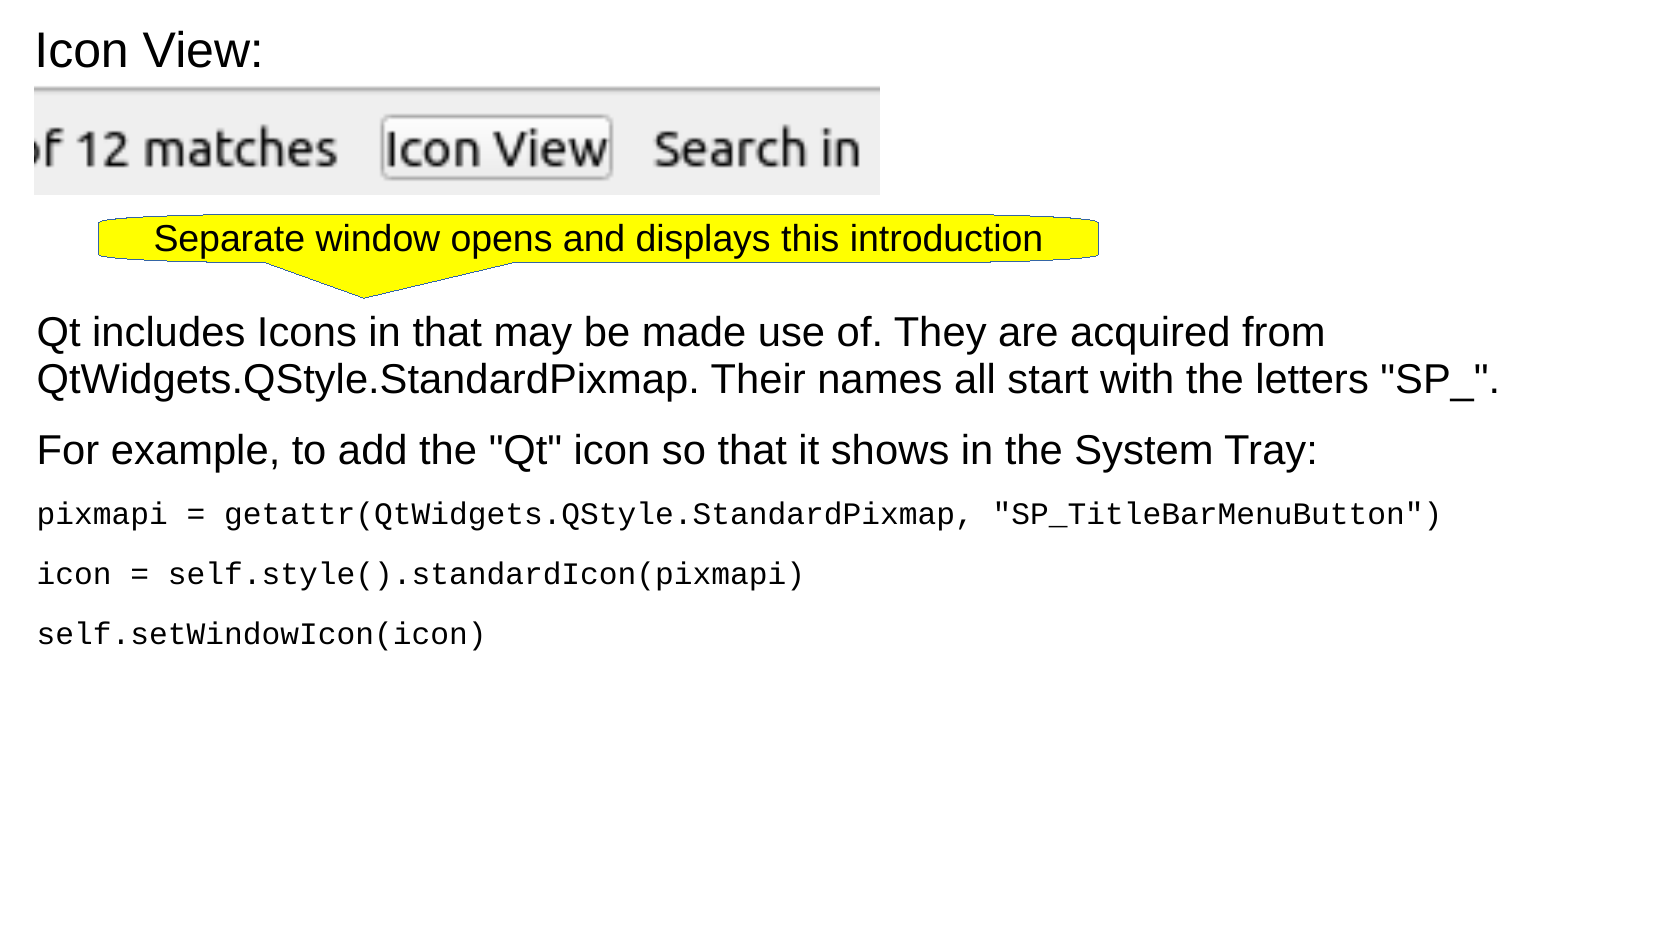

Icon View:
Separate window opens and displays this introduction
Qt includes Icons in that may be made use of. They are acquired from QtWidgets.QStyle.StandardPixmap. Their names all start with the letters "SP_".
For example, to add the "Qt" icon so that it shows in the System Tray:
pixmapi = getattr(QtWidgets.QStyle.StandardPixmap, "SP_TitleBarMenuButton")
icon = self.style().standardIcon(pixmapi)
self.setWindowIcon(icon)